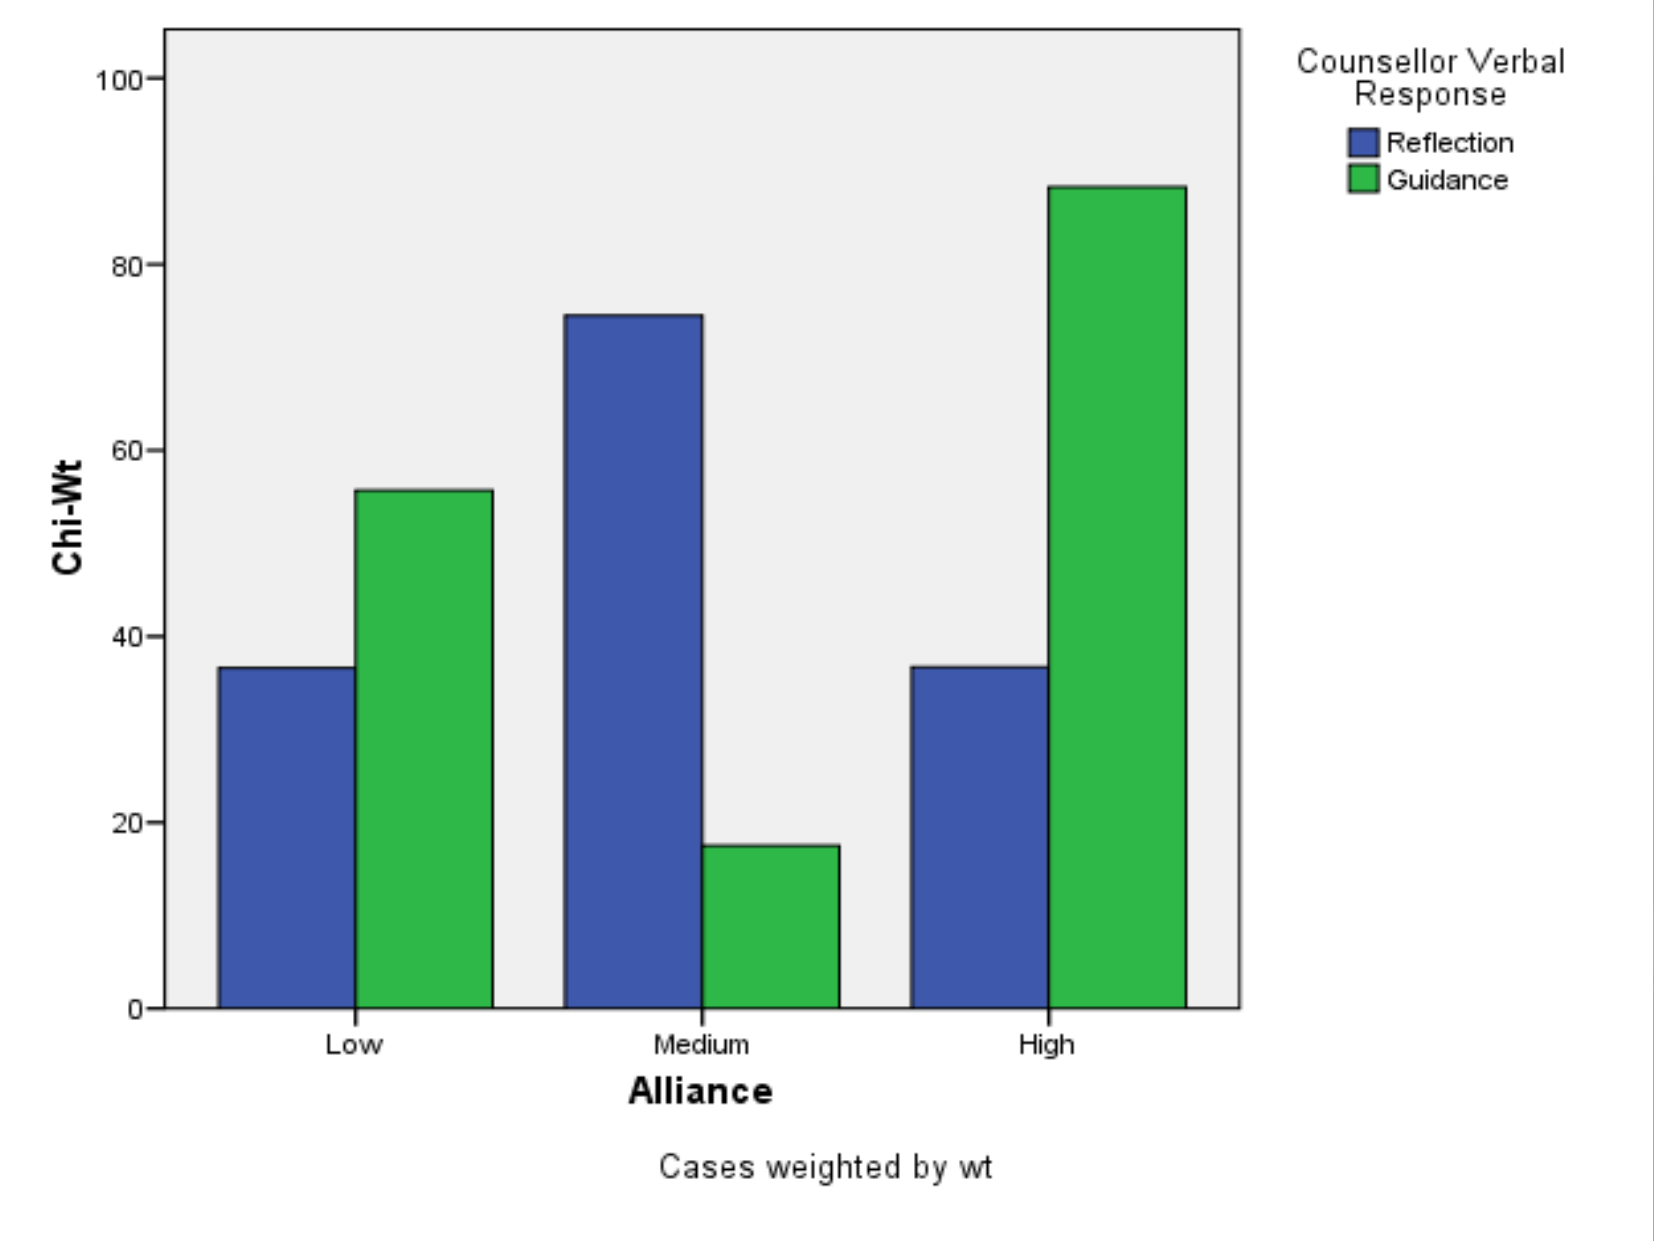

CPSY501: meta-analysis, GLM
19 Nov 2010
35